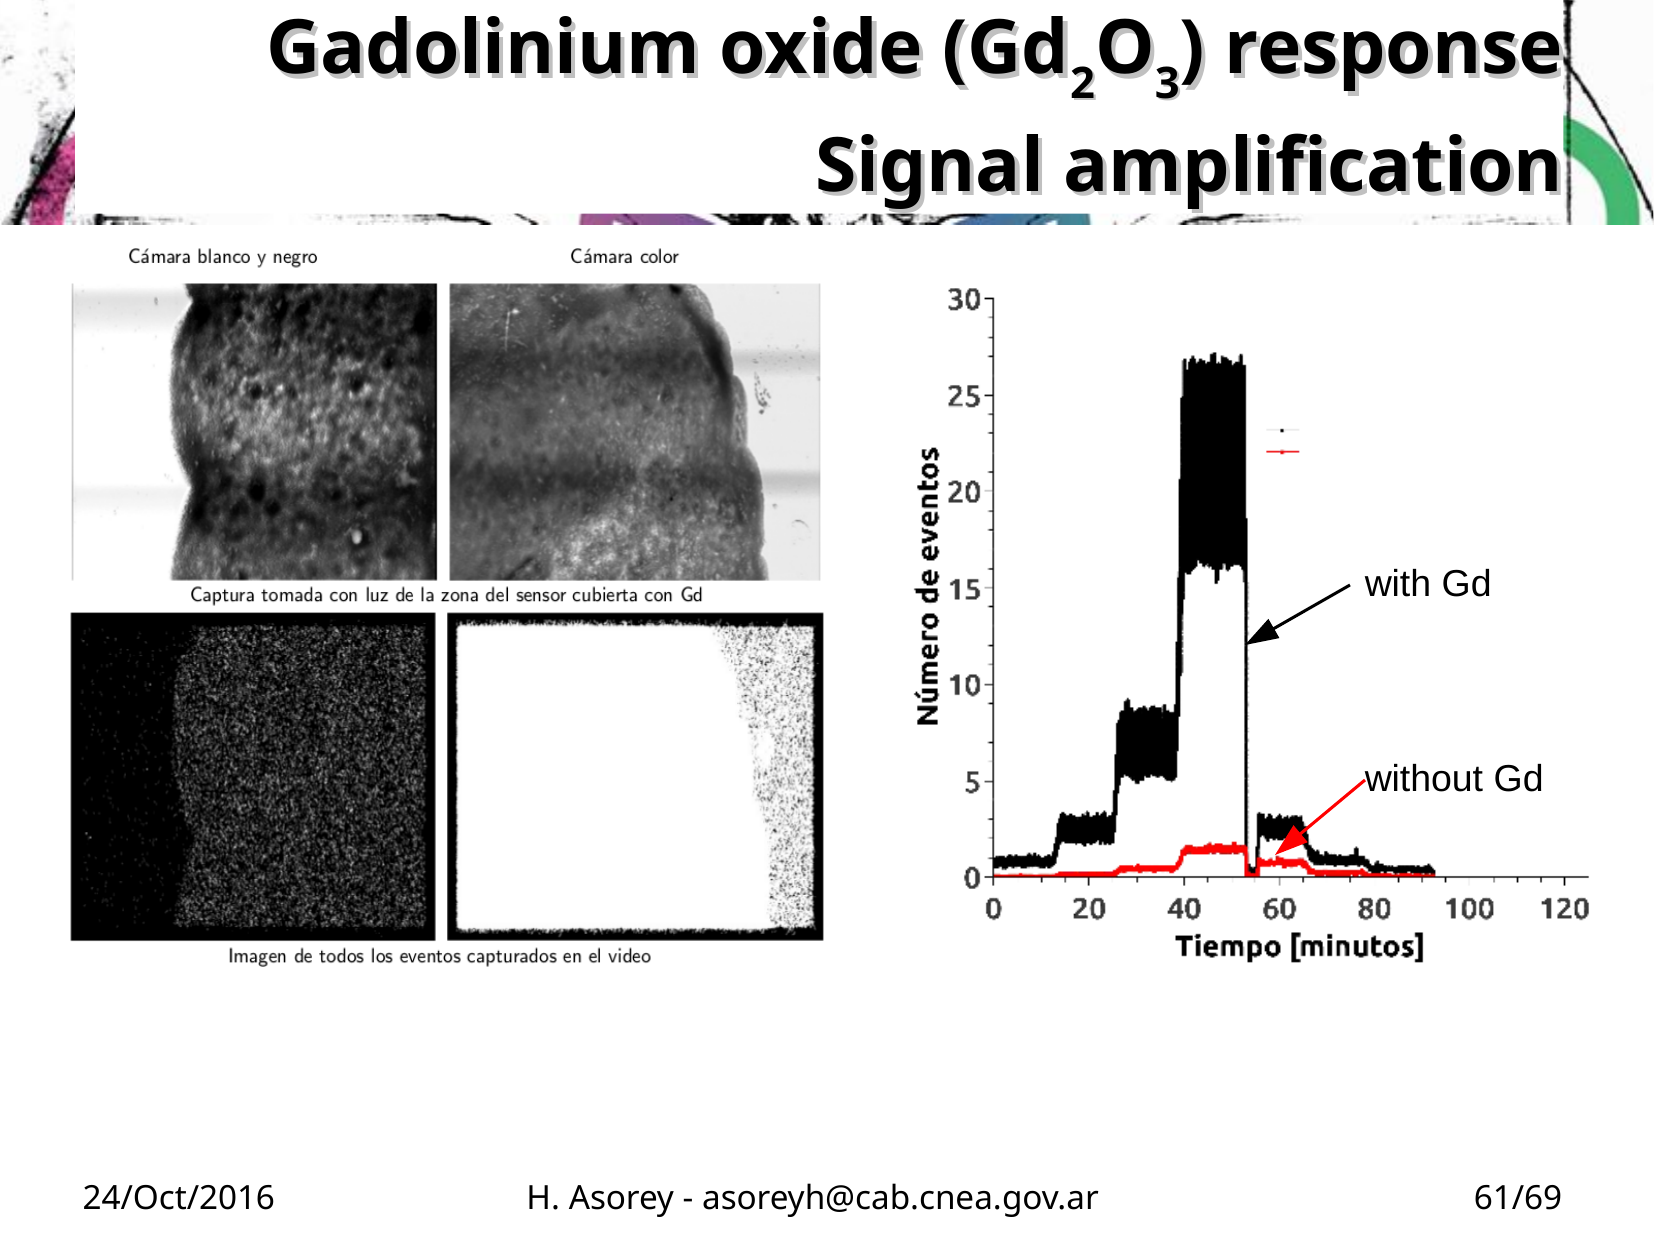

# Gadolinium oxide (Gd2O3) response Signal amplification
with Gd
without Gd
24/Oct/2016
H. Asorey - asoreyh@cab.cnea.gov.ar
61